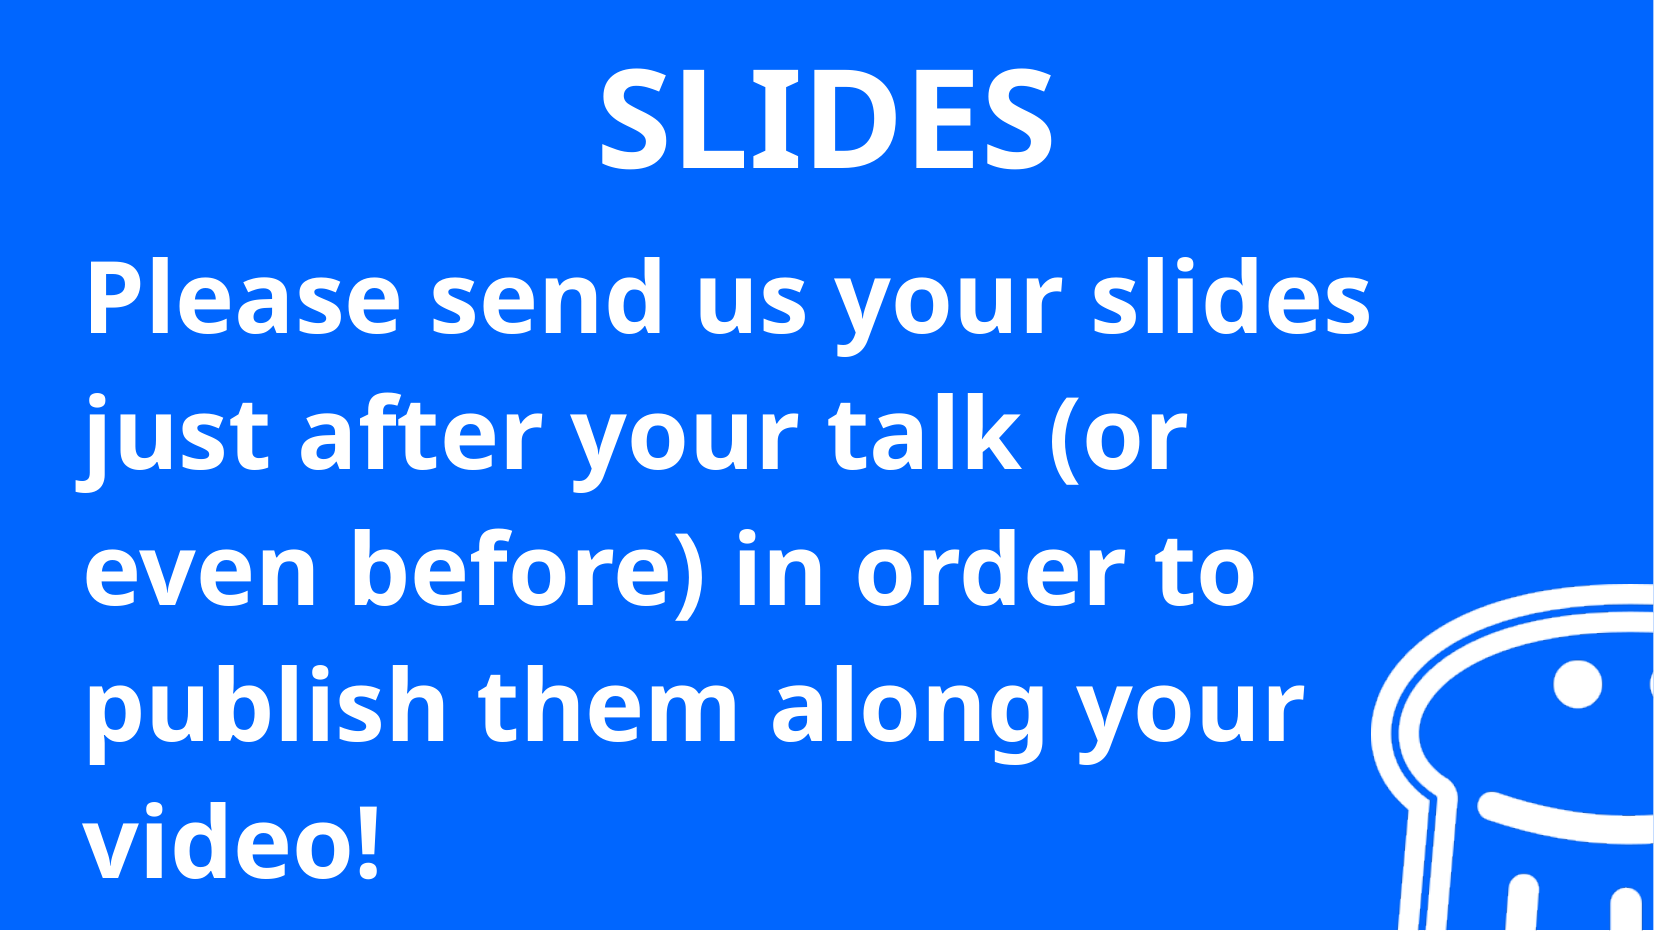

# SLIDES
Please send us your slides just after your talk (or even before) in order to publish them along your video! 
→ org@pass-the-salt.org